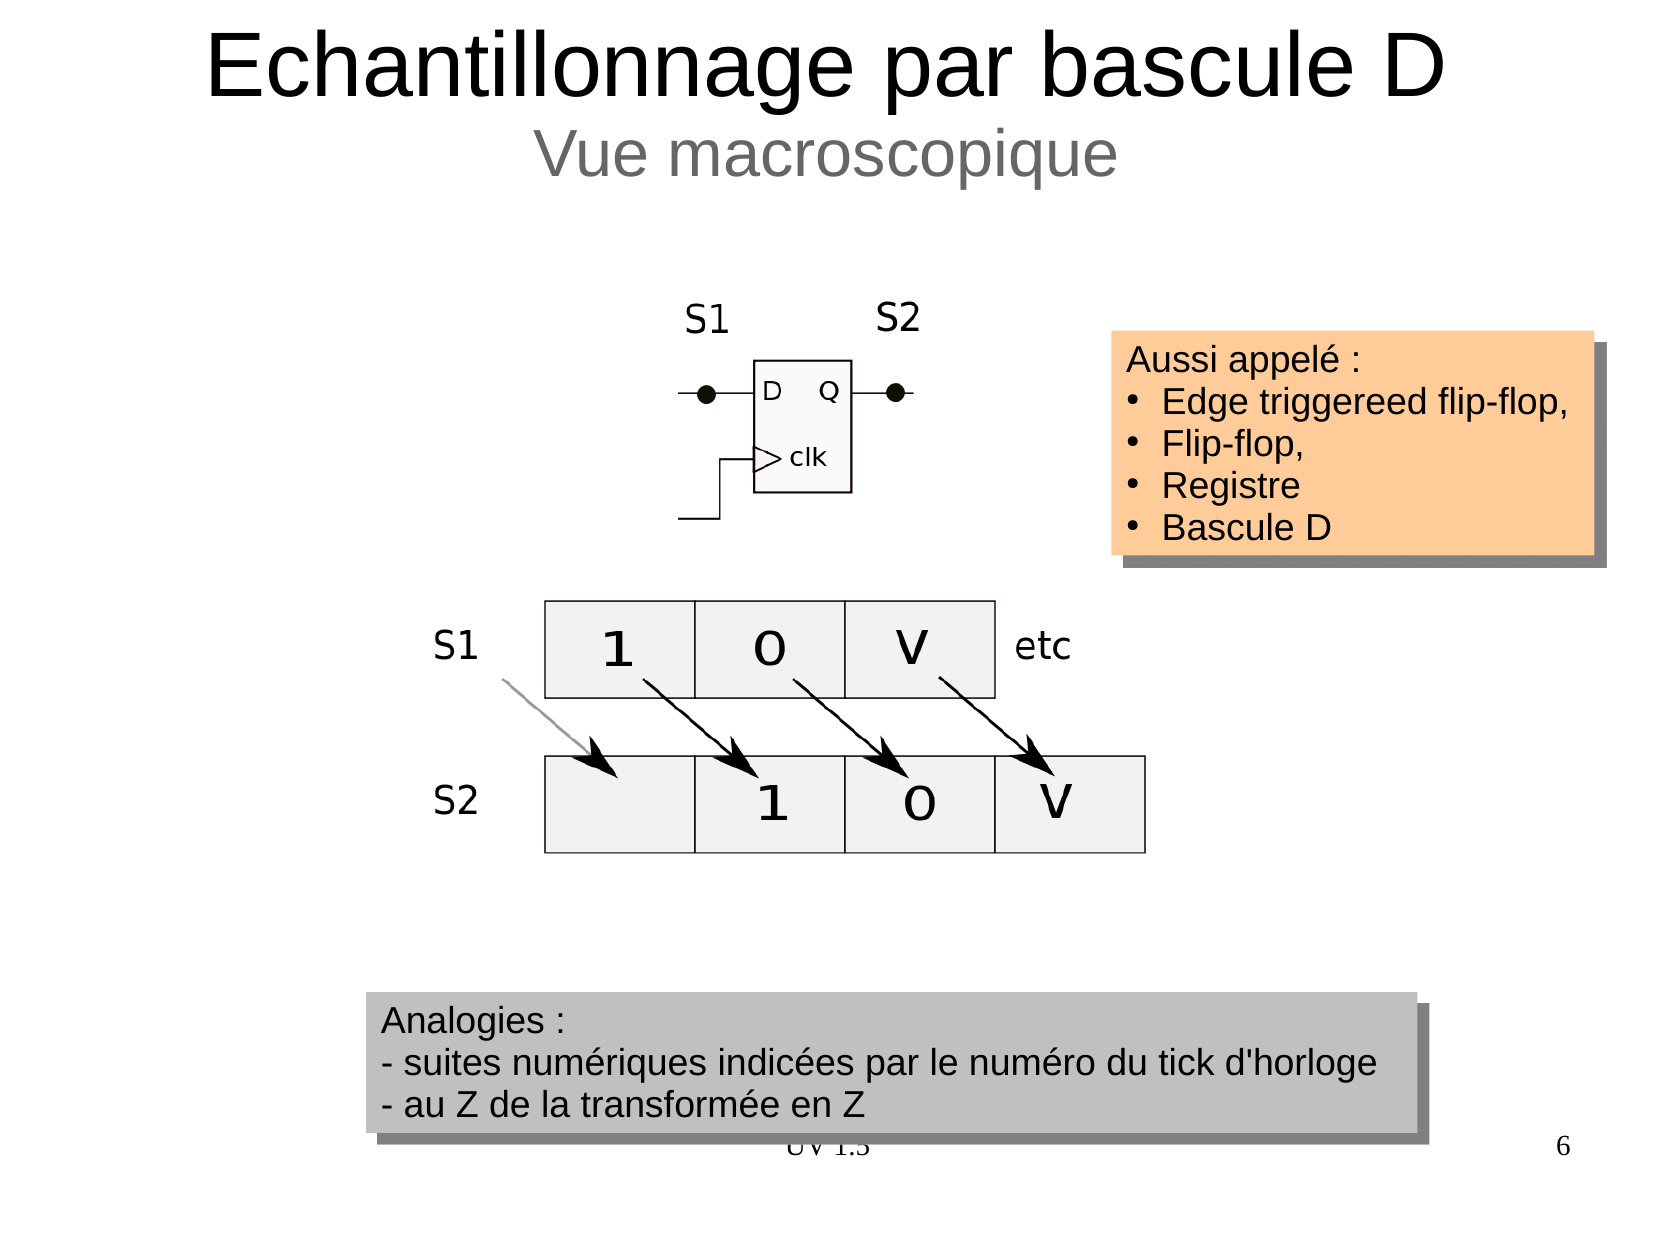

# Echantillonnage par bascule D Vue macroscopique
Aussi appelé :
Edge triggereed flip-flop,
Flip-flop,
Registre
Bascule D
Analogies :
- suites numériques indicées par le numéro du tick d'horloge
- au Z de la transformée en Z
UV 1.5
6